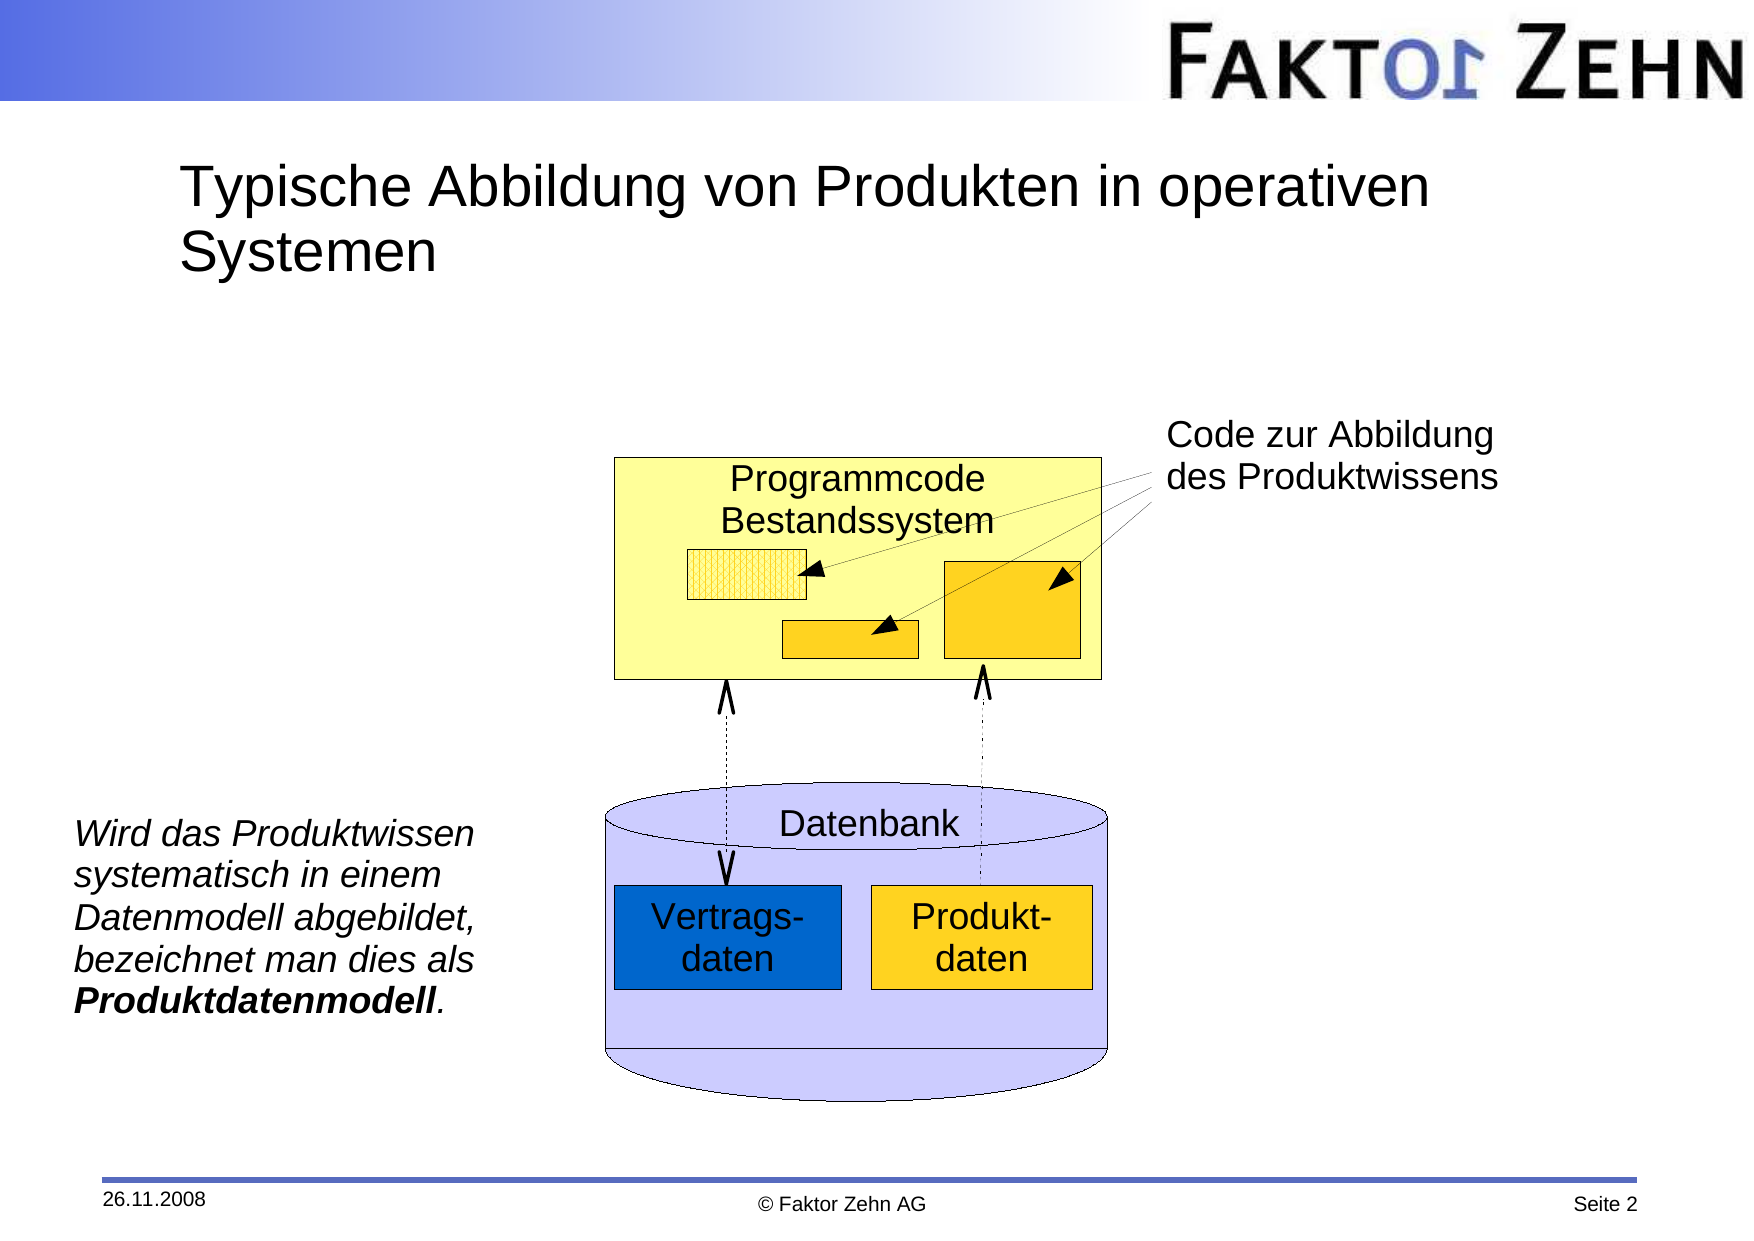

# Typische Abbildung von Produkten in operativen Systemen
Code zur Abbildung des Produktwissens
Programmcode
Bestandssystem
Datenbank
Wird das Produktwissen systematisch in einem Datenmodell abgebildet, bezeichnet man dies als Produktdatenmodell.
Vertrags-
daten
Produkt-
daten